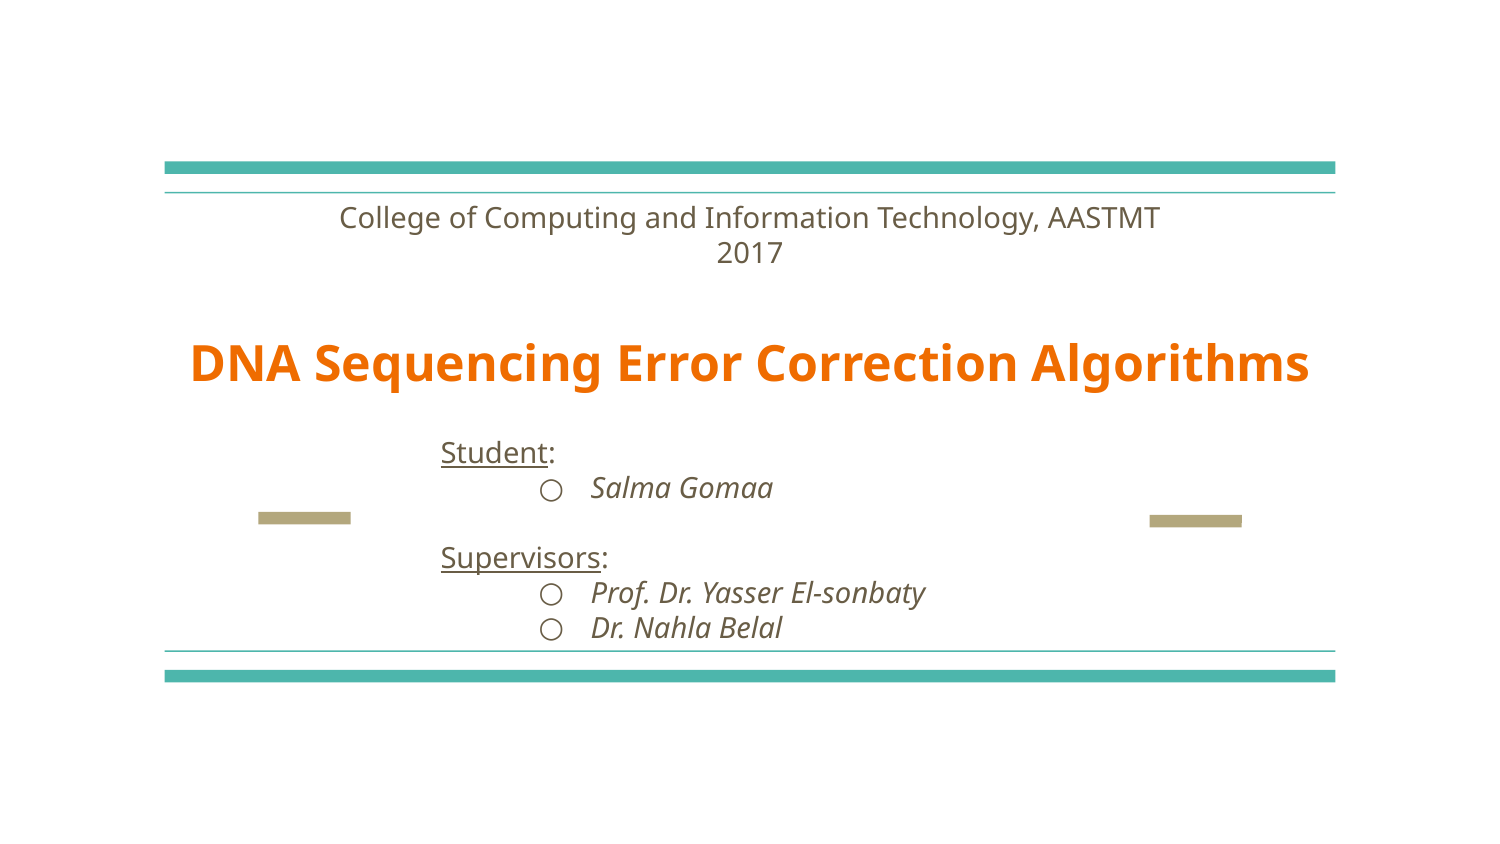

College of Computing and Information Technology, AASTMT
2017
# DNA Sequencing Error Correction Algorithms
Student:
Salma Gomaa
Supervisors:
Prof. Dr. Yasser El-sonbaty
Dr. Nahla Belal